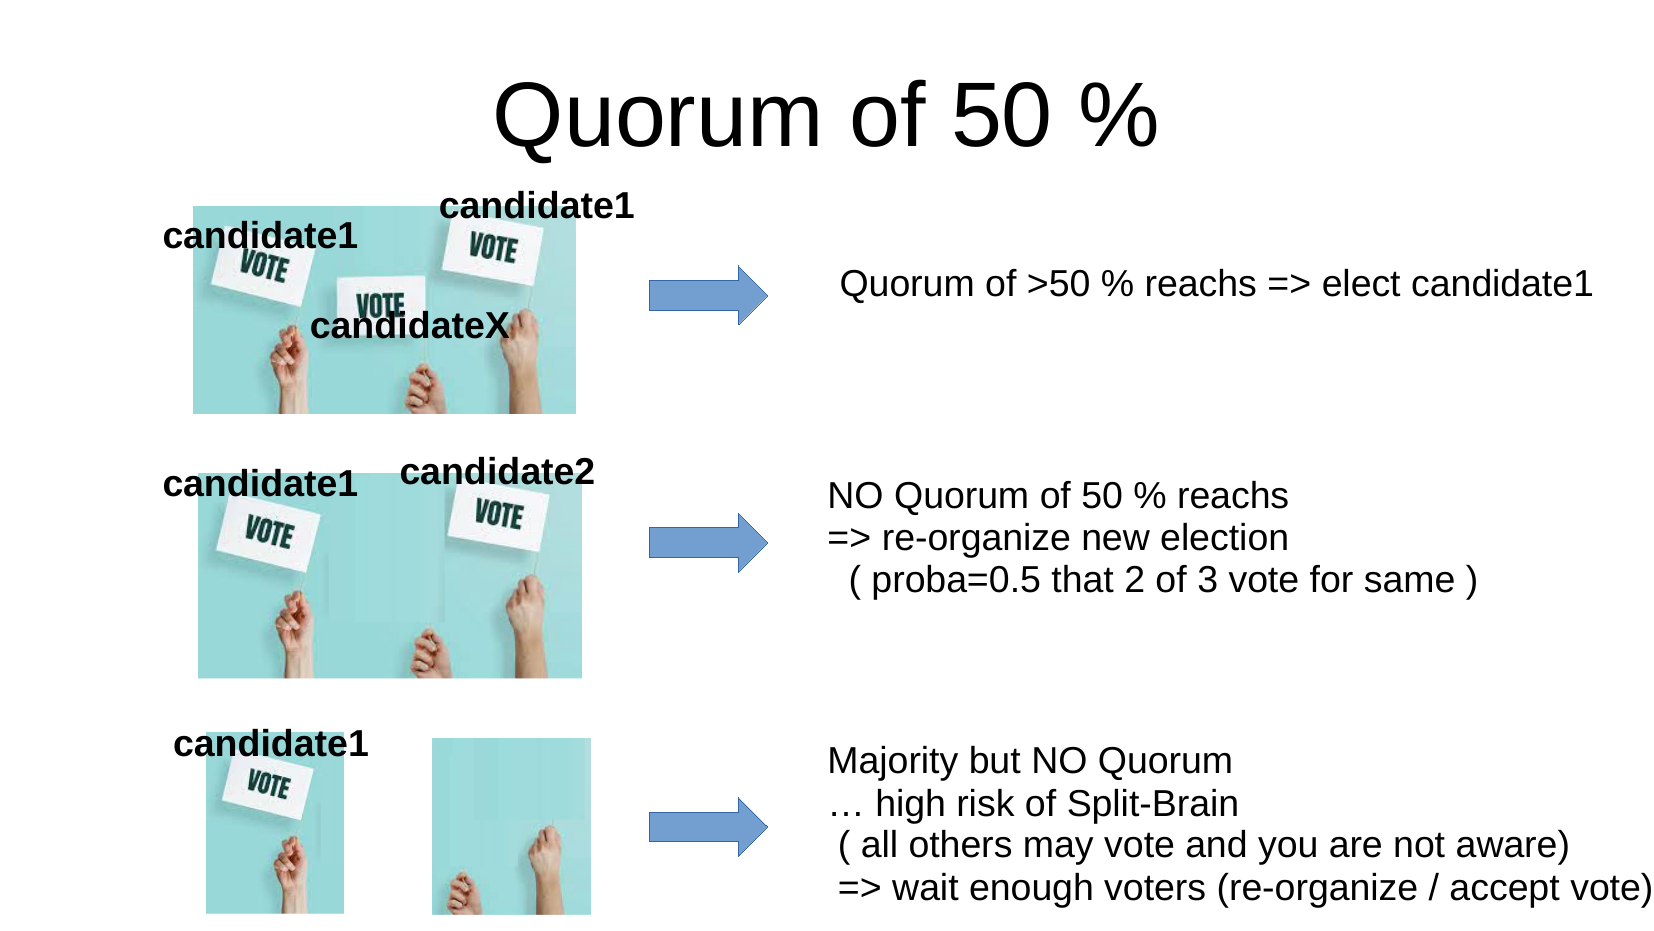

# Quorum of 50 %
candidate1
candidate1
Quorum of >50 % reachs => elect candidate1
candidateX
candidate2
candidate1
NO Quorum of 50 % reachs
=> re-organize new election
 ( proba=0.5 that 2 of 3 vote for same )
candidate1
Majority but NO Quorum
… high risk of Split-Brain
 ( all others may vote and you are not aware)
 => wait enough voters (re-organize / accept vote)